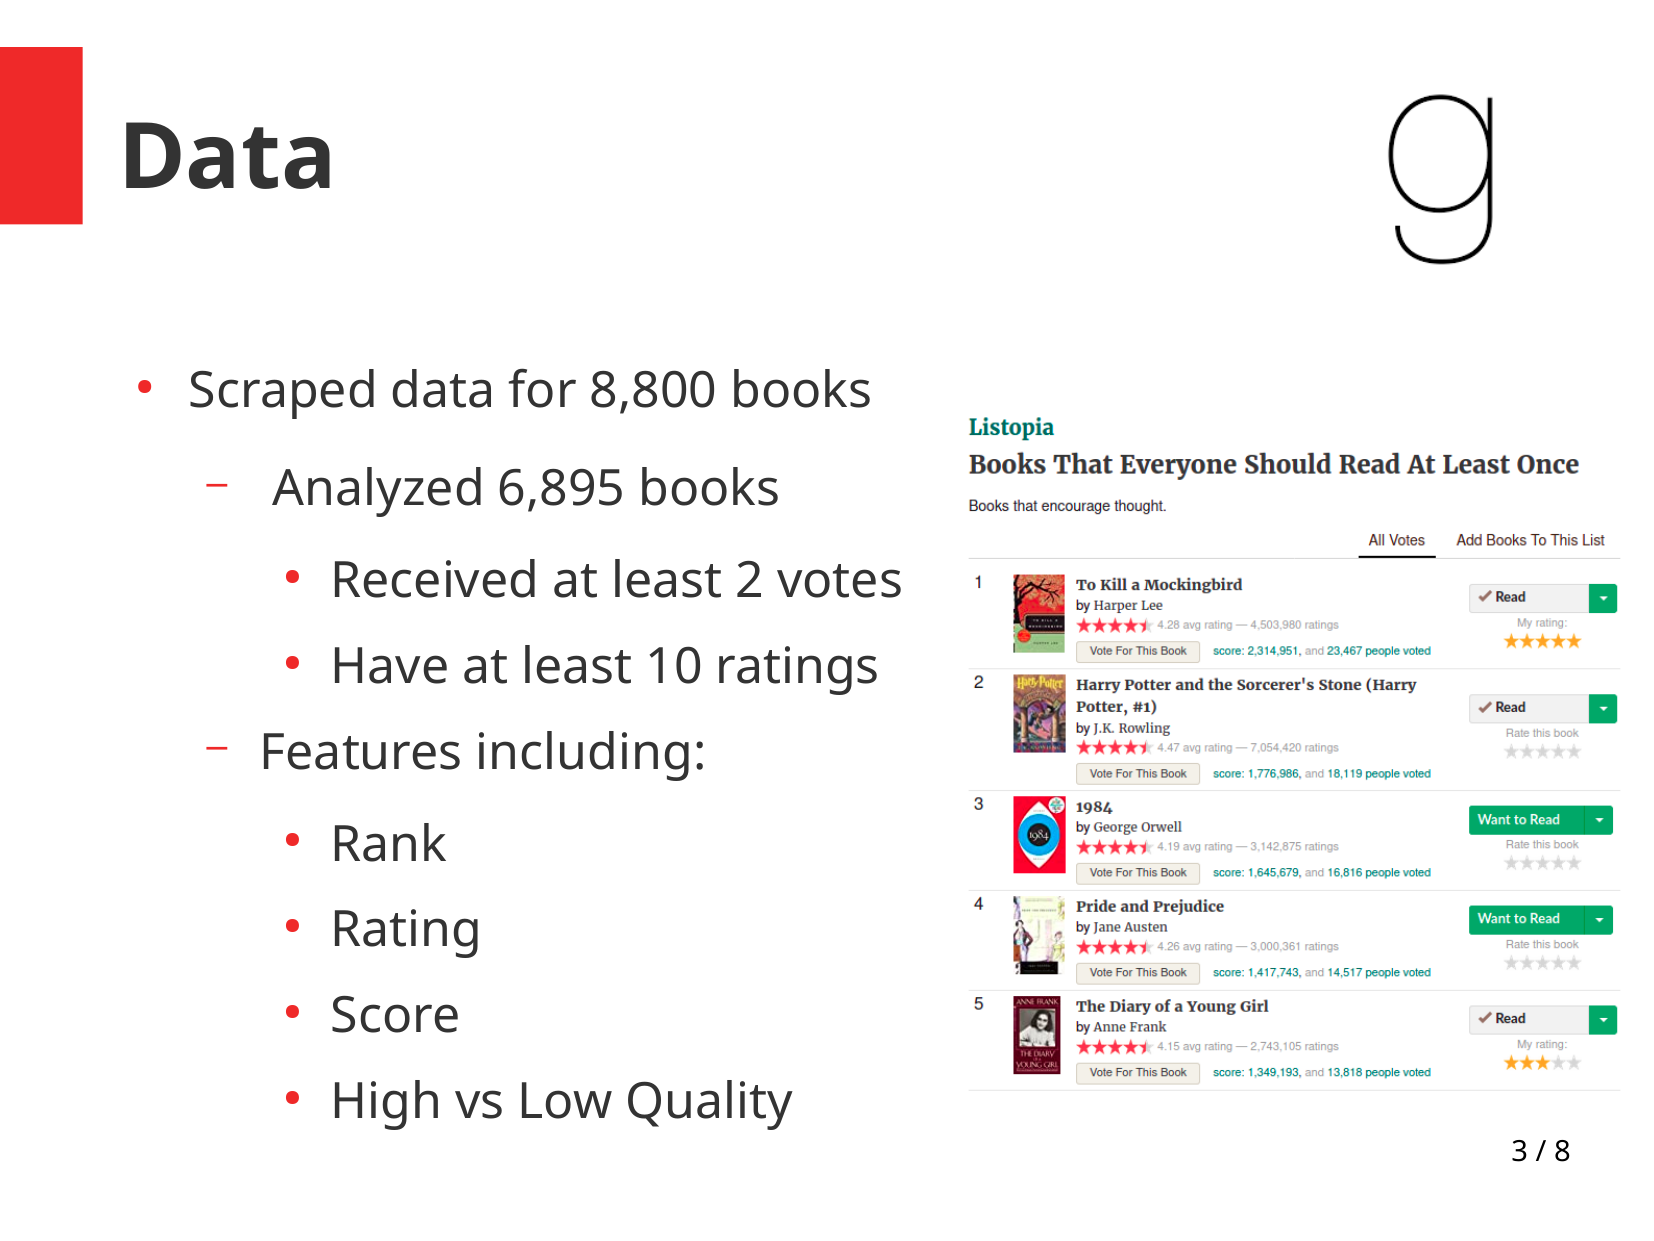

# Data
Scraped data for 8,800 books
 Analyzed 6,895 books
Received at least 2 votes
Have at least 10 ratings
Features including:
Rank
Rating
Score
High vs Low Quality
3